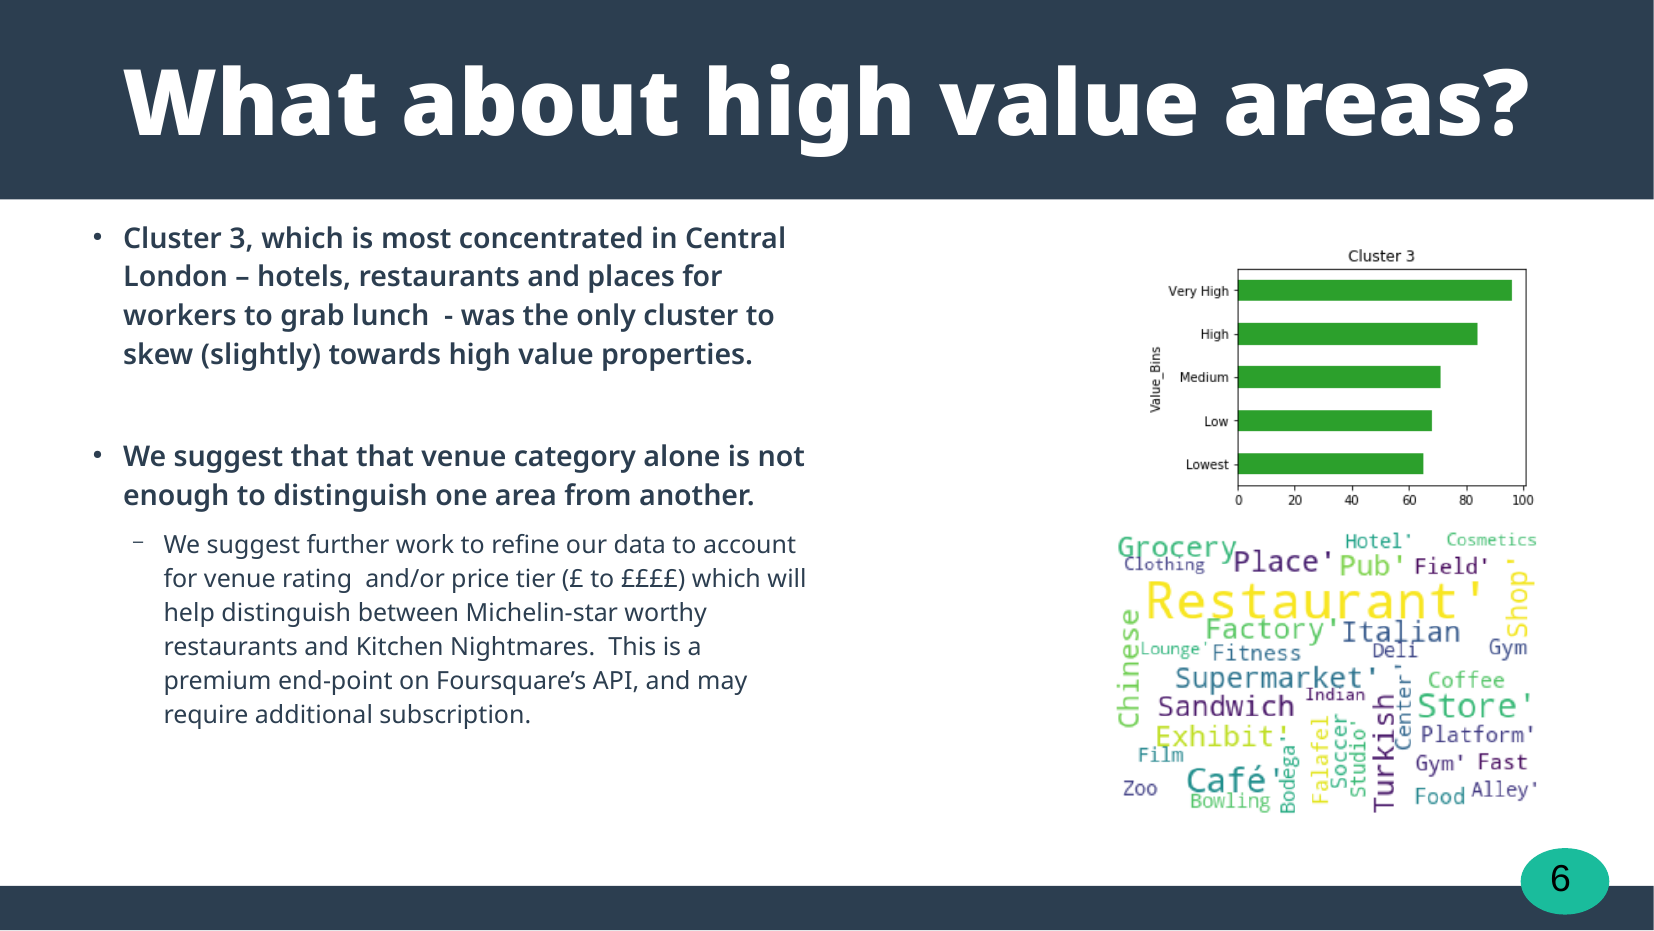

# What about high value areas?
Cluster 3, which is most concentrated in Central London – hotels, restaurants and places for workers to grab lunch - was the only cluster to skew (slightly) towards high value properties.
We suggest that that venue category alone is not enough to distinguish one area from another.
We suggest further work to refine our data to account for venue rating and/or price tier (£ to ££££) which will help distinguish between Michelin-star worthy restaurants and Kitchen Nightmares. This is a premium end-point on Foursquare’s API, and may require additional subscription.